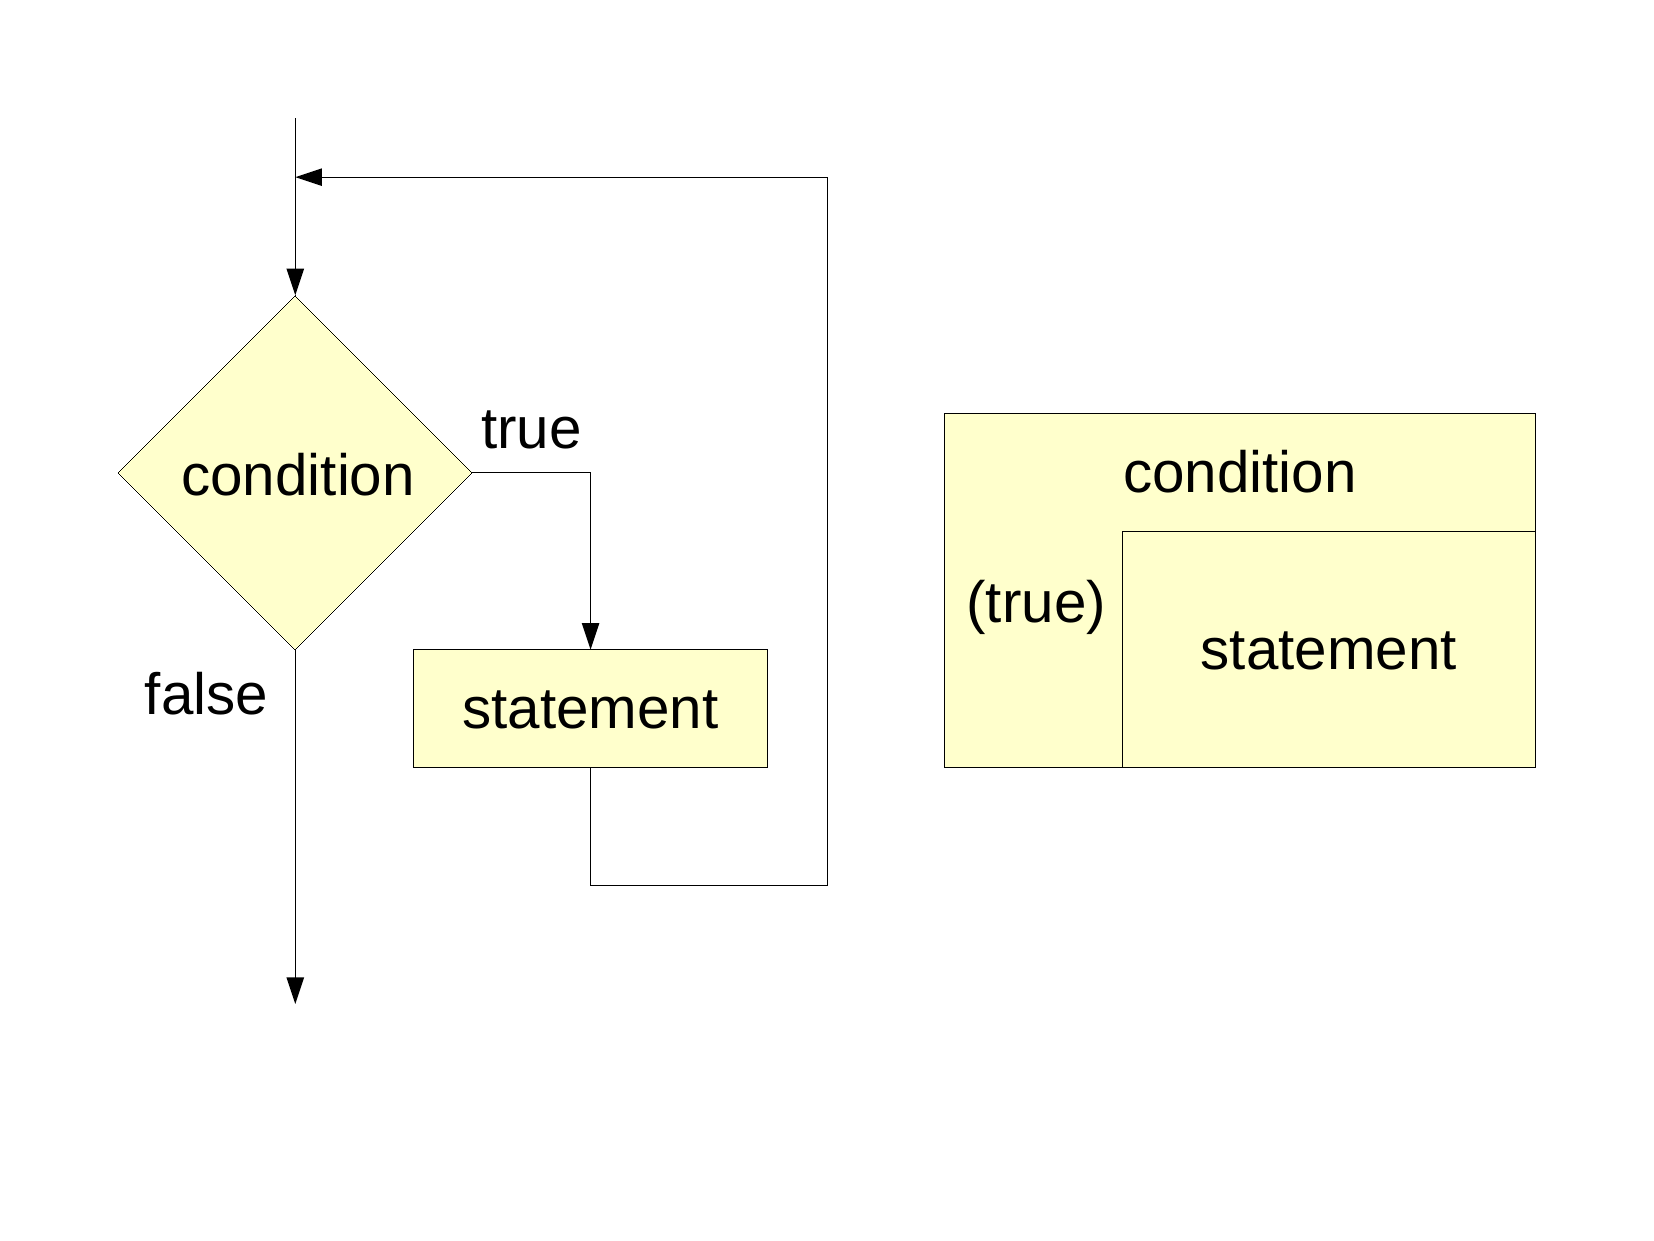

true
condition
false
statement
condition
statement
(true)